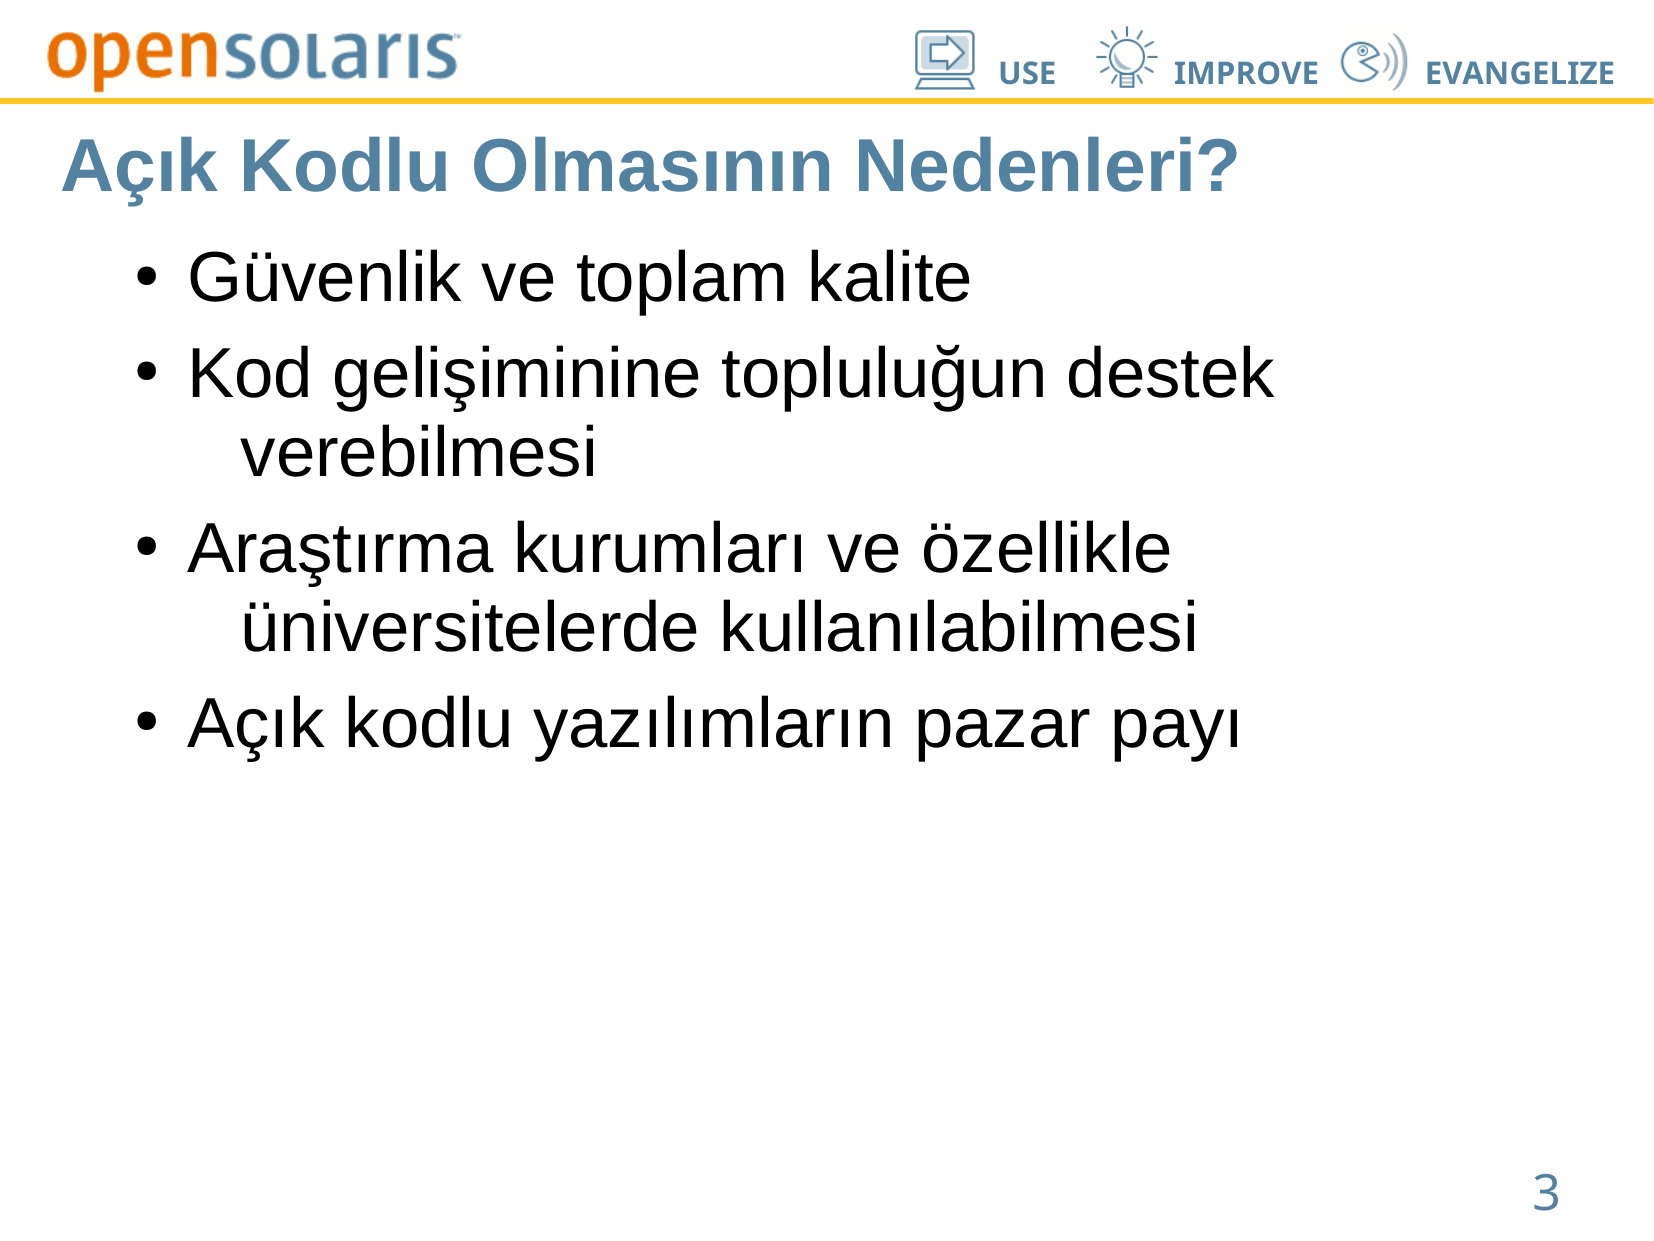

# Açık Kodlu Olmasının Nedenleri?
Güvenlik ve toplam kalite
Kod gelişiminine topluluğun destek verebilmesi
Araştırma kurumları ve özellikle üniversitelerde kullanılabilmesi
Açık kodlu yazılımların pazar payı